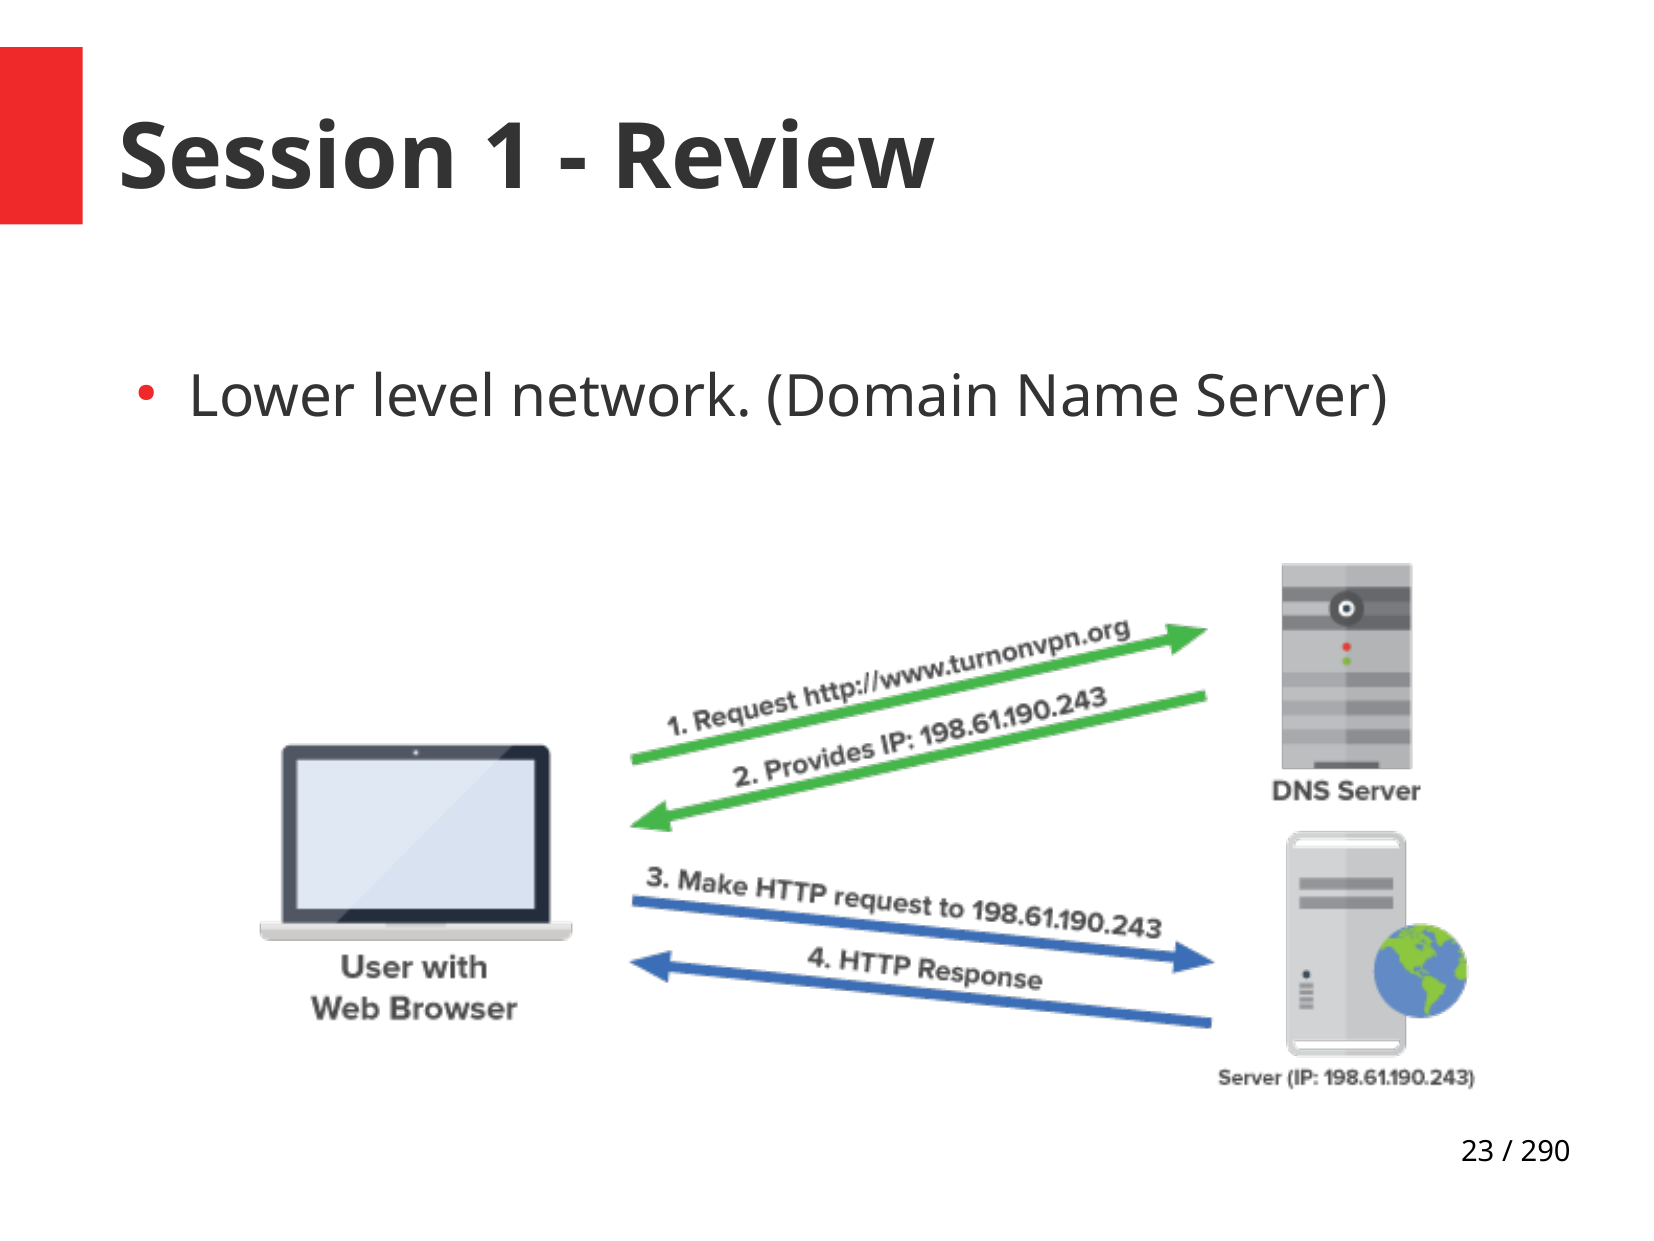

# Session 1 - Review
Lower level network. (Domain Name Server)
23